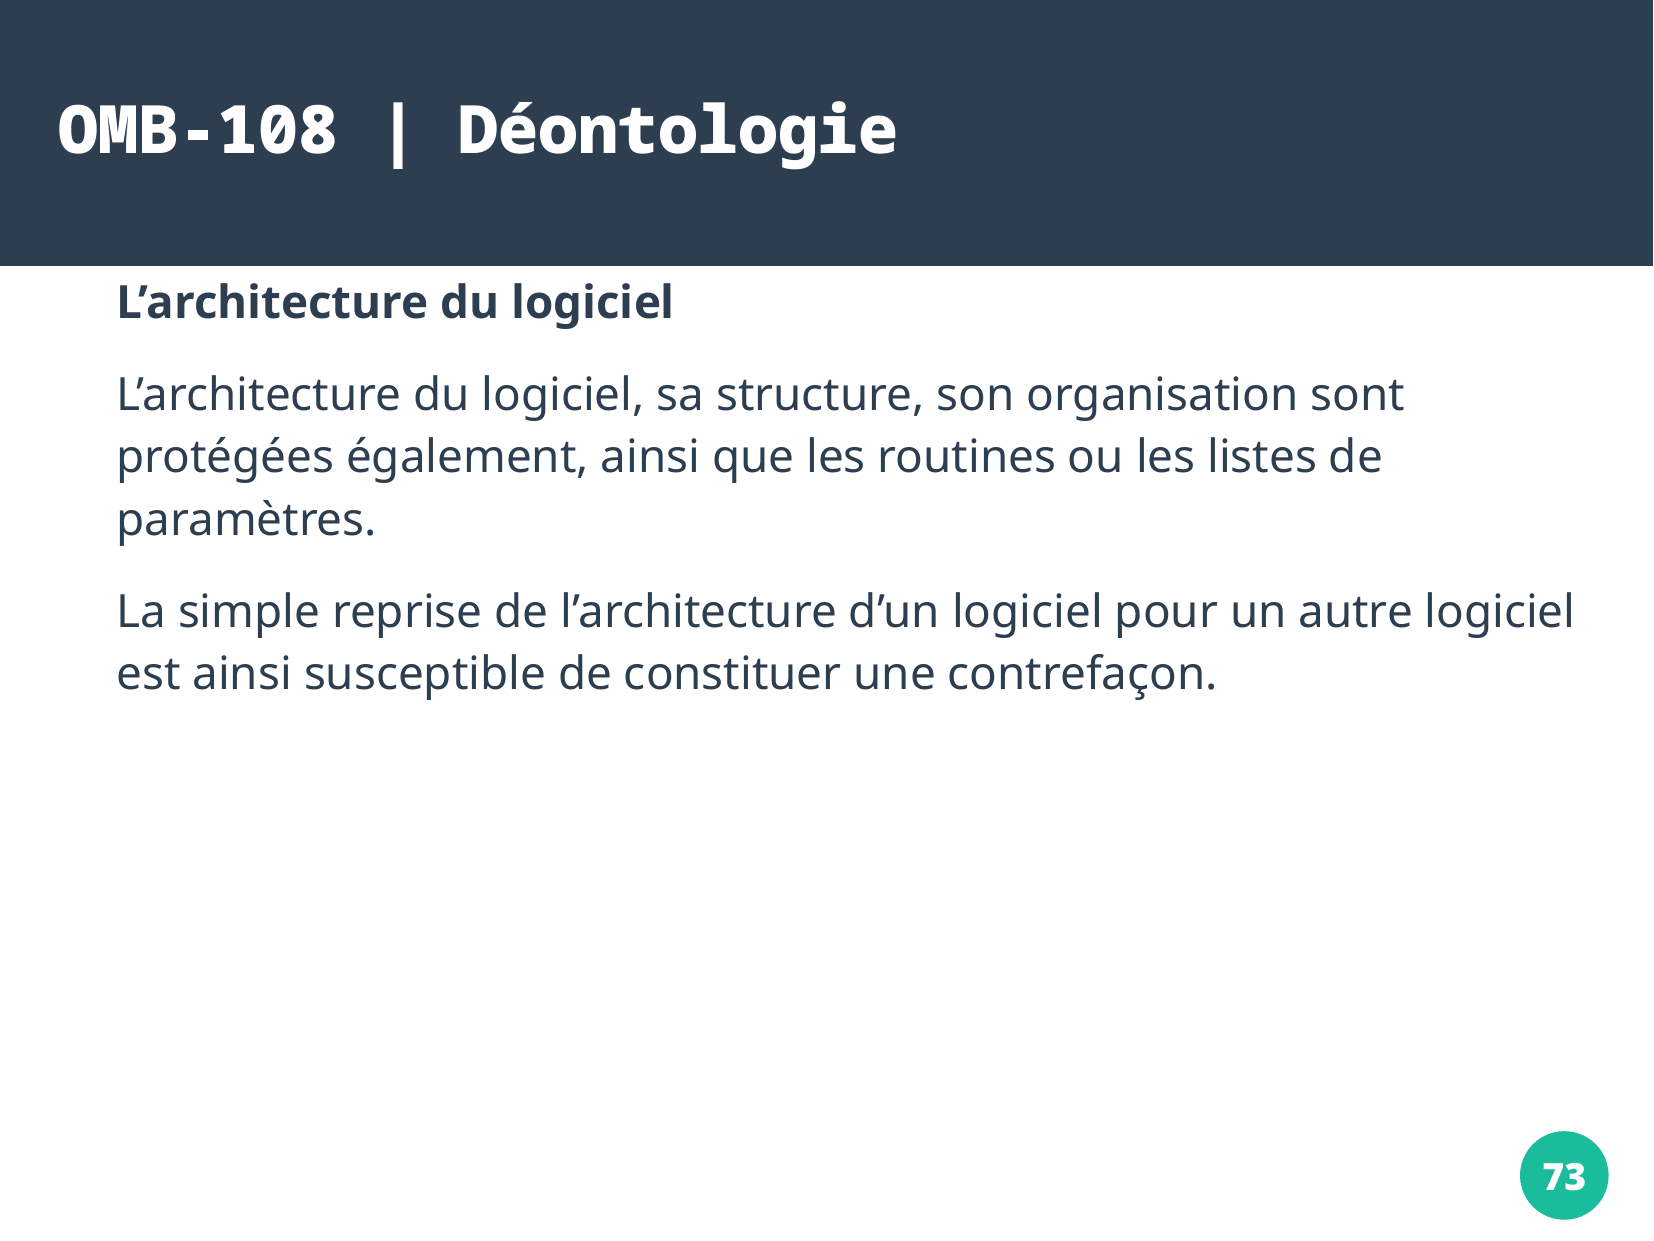

# OMB-108 | Déontologie
L’architecture du logiciel
L’architecture du logiciel, sa structure, son organisation sont protégées également, ainsi que les routines ou les listes de paramètres.
La simple reprise de l’architecture d’un logiciel pour un autre logiciel est ainsi susceptible de constituer une contrefaçon.
73